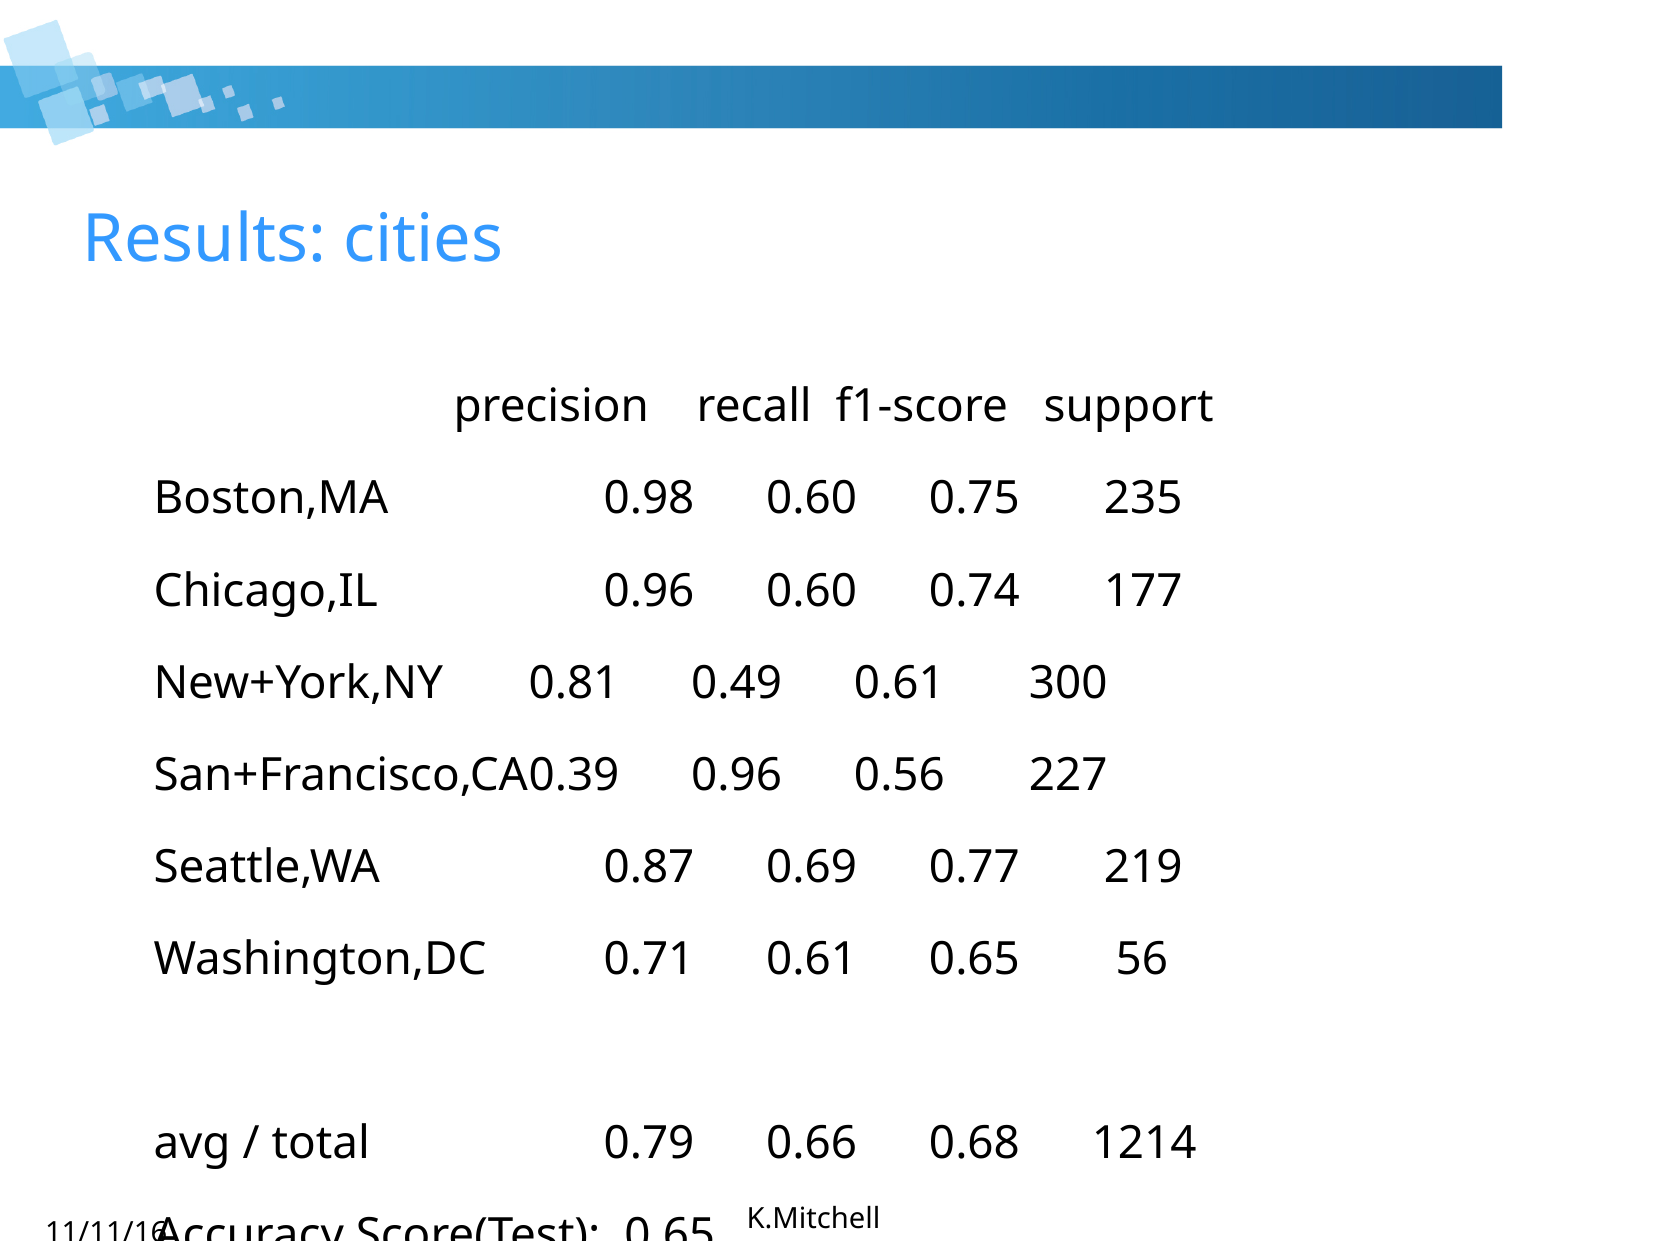

# Results: cities
 		precision recall f1-score support
Boston,MA 		0.98 0.60 0.75 235
Chicago,IL 		0.96 0.60 0.74 177
New+York,NY 	0.81 0.49 0.61 300
San+Francisco,CA	0.39 0.96 0.56 227
Seattle,WA 		0.87 0.69 0.77 219
Washington,DC 	0.71 0.61 0.65 56
avg / total 		0.79 0.66 0.68 1214
Accuracy Score(Test): 0.65
K.Mitchell